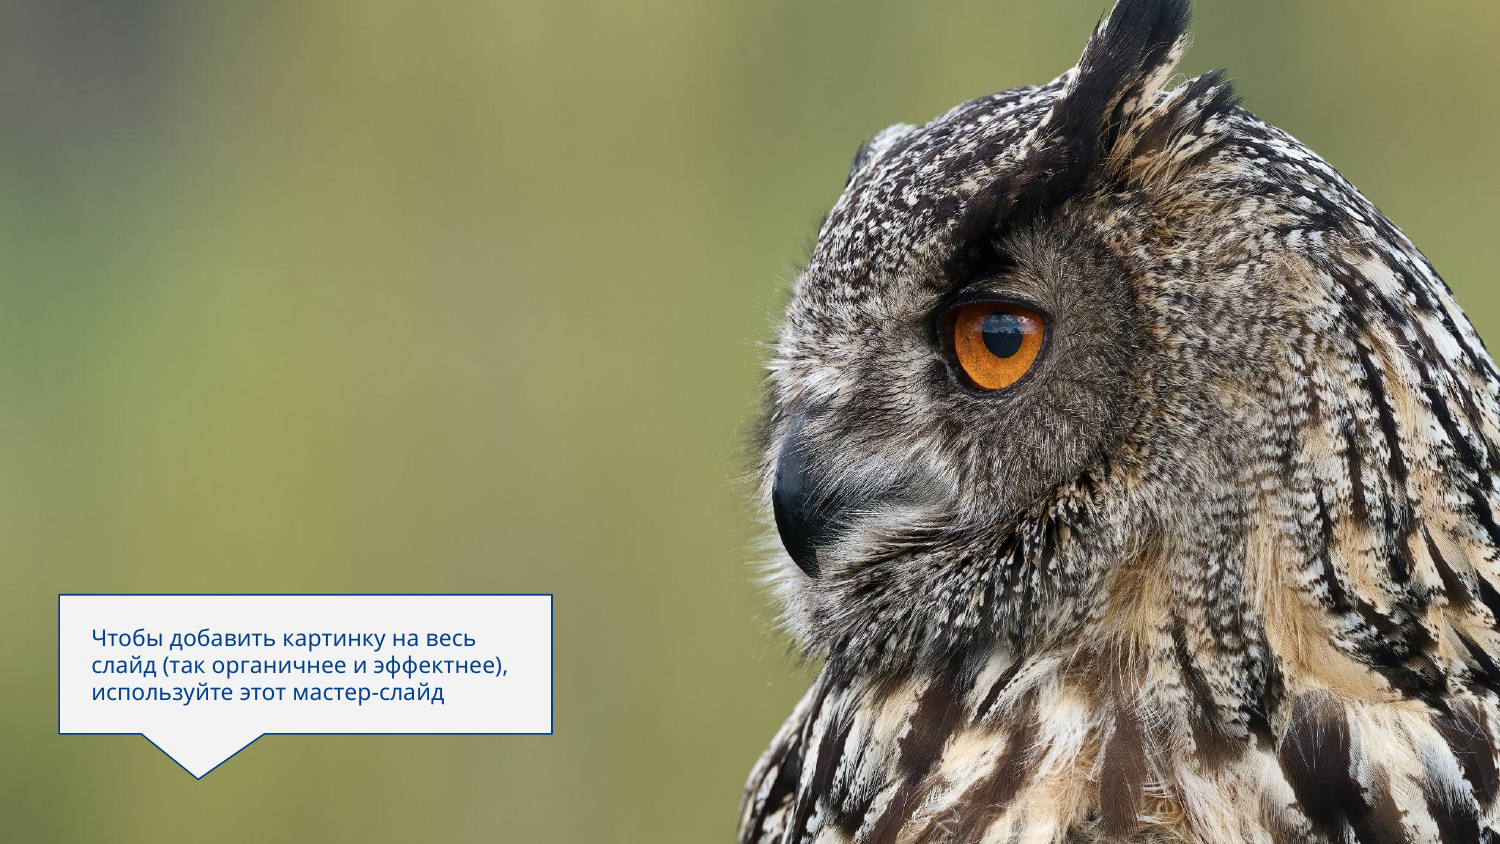

Чтобы добавить картинку на весь
слайд (так органичнее и эффектнее), используйте этот мастер-слайд